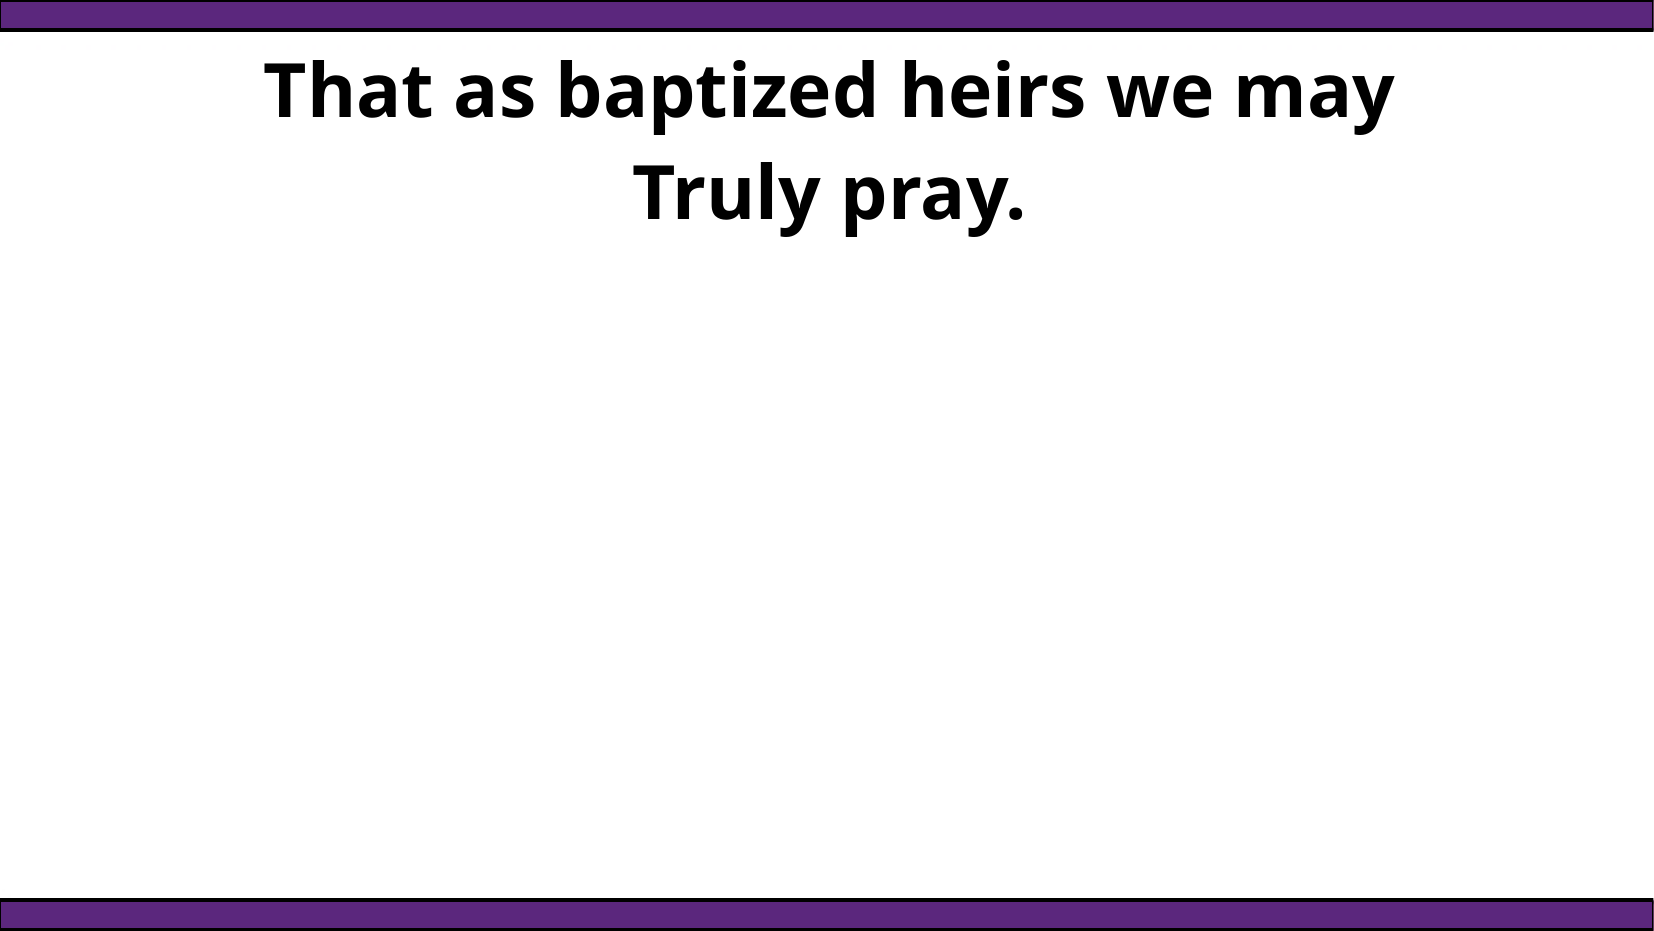

That as baptized heirs we may
Truly pray.